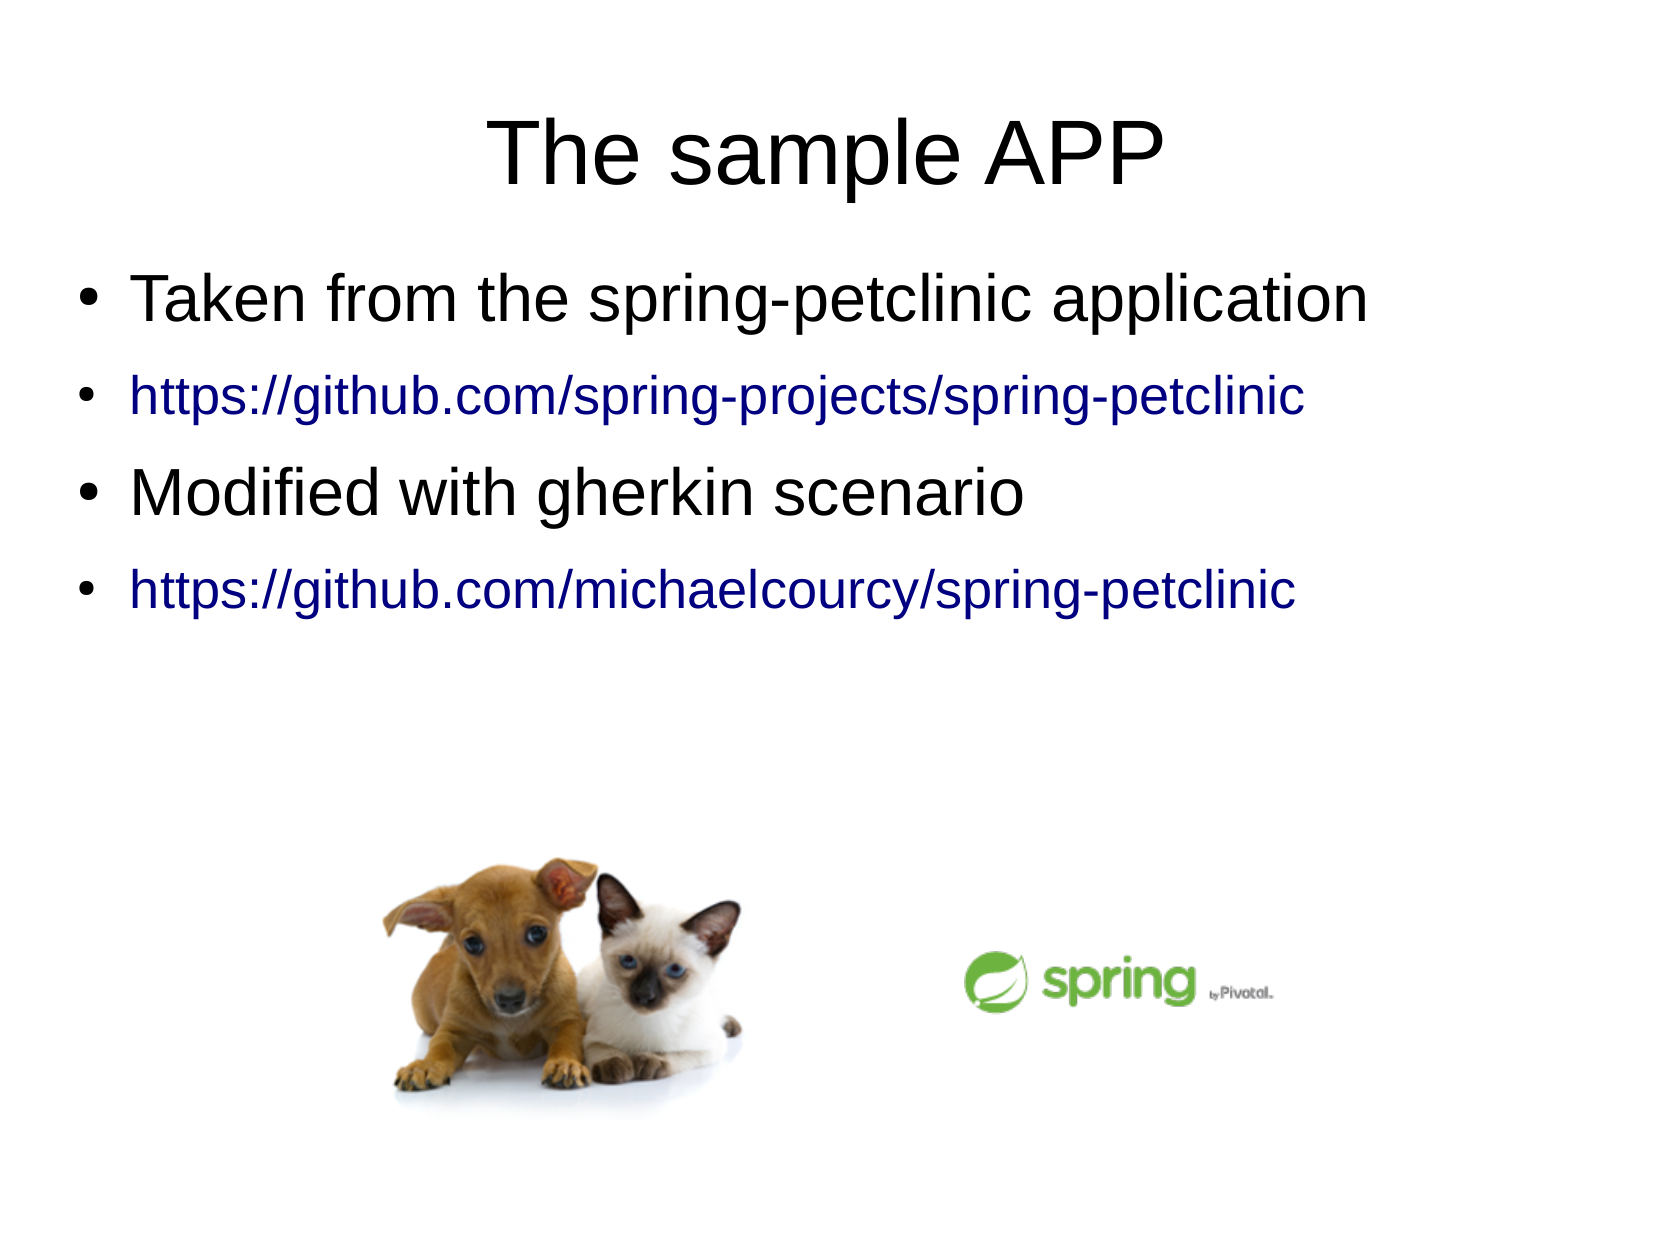

# The sample APP
Taken from the spring-petclinic application
https://github.com/spring-projects/spring-petclinic
Modified with gherkin scenario
https://github.com/michaelcourcy/spring-petclinic